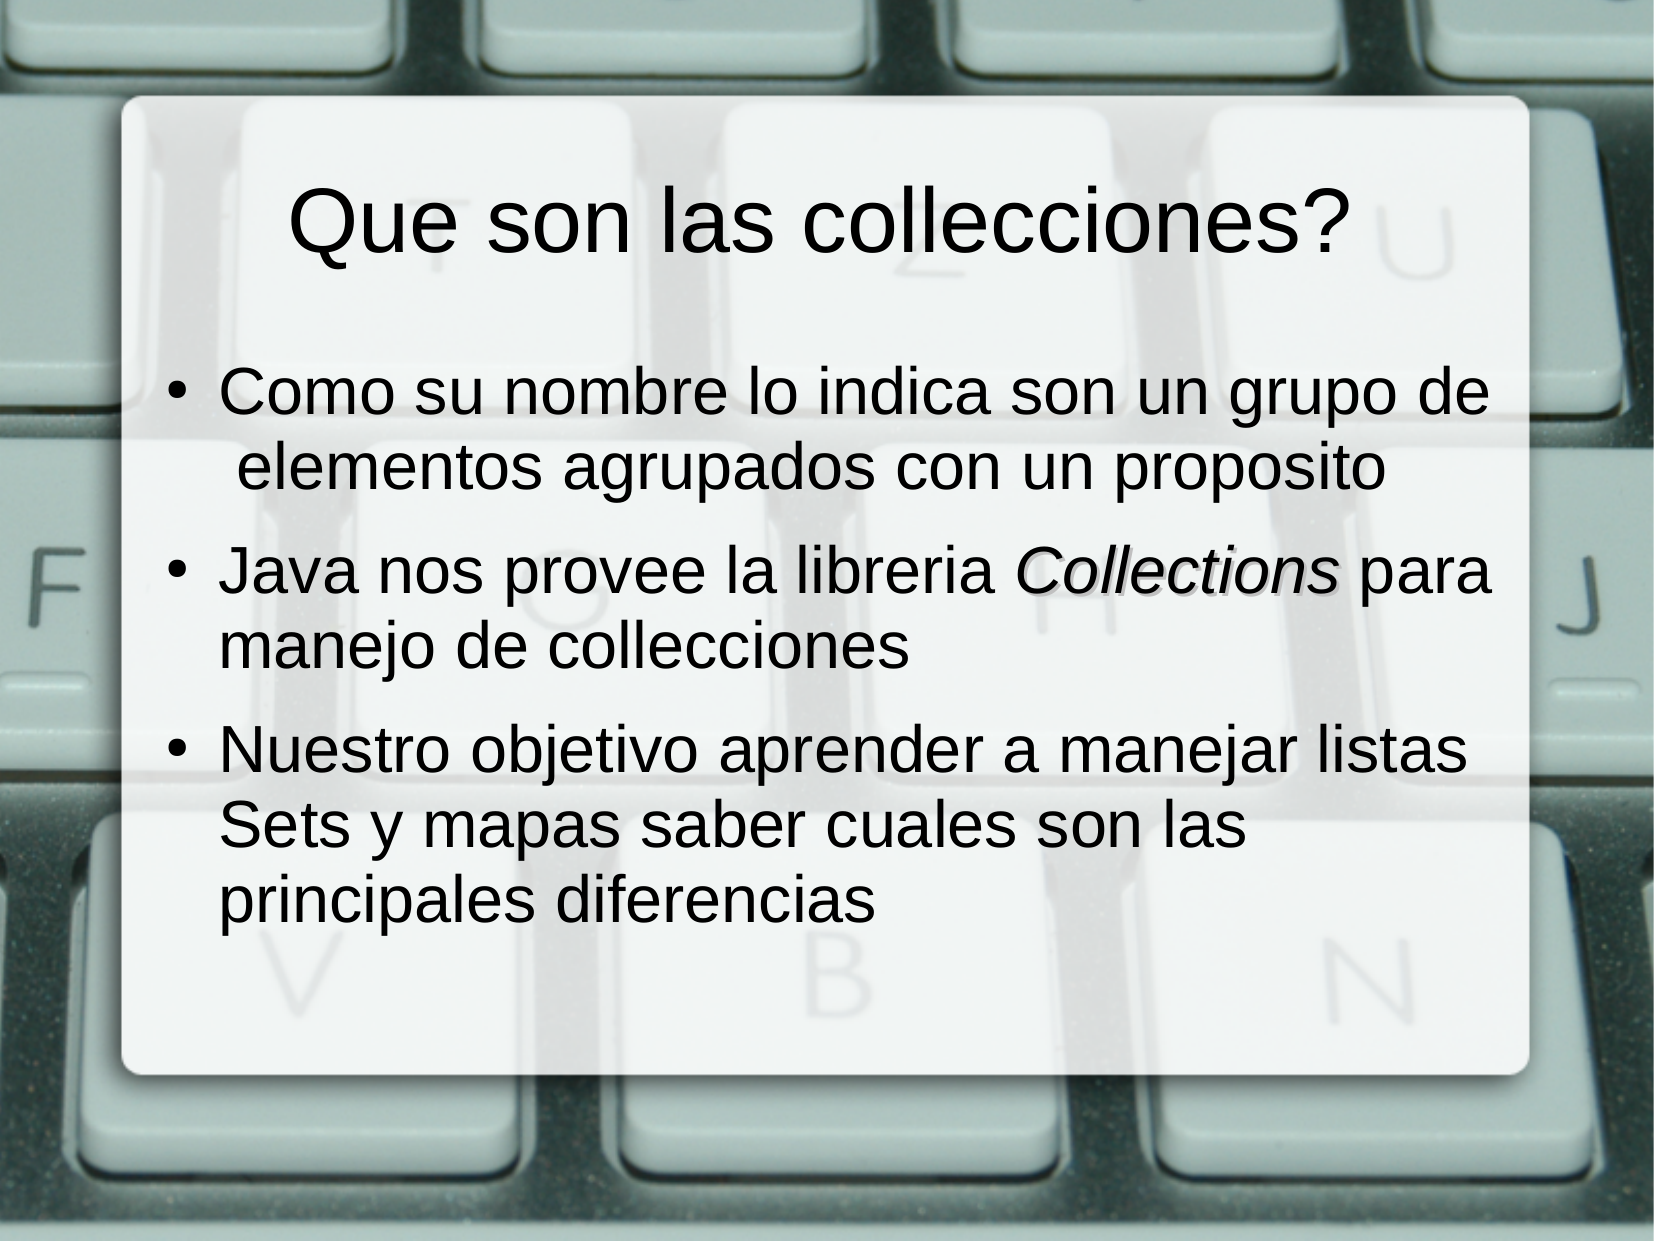

# Que son las collecciones?
Como su nombre lo indica son un grupo de elementos agrupados con un proposito
Java nos provee la libreria Collections para manejo de collecciones
Nuestro objetivo aprender a manejar listas Sets y mapas saber cuales son las principales diferencias